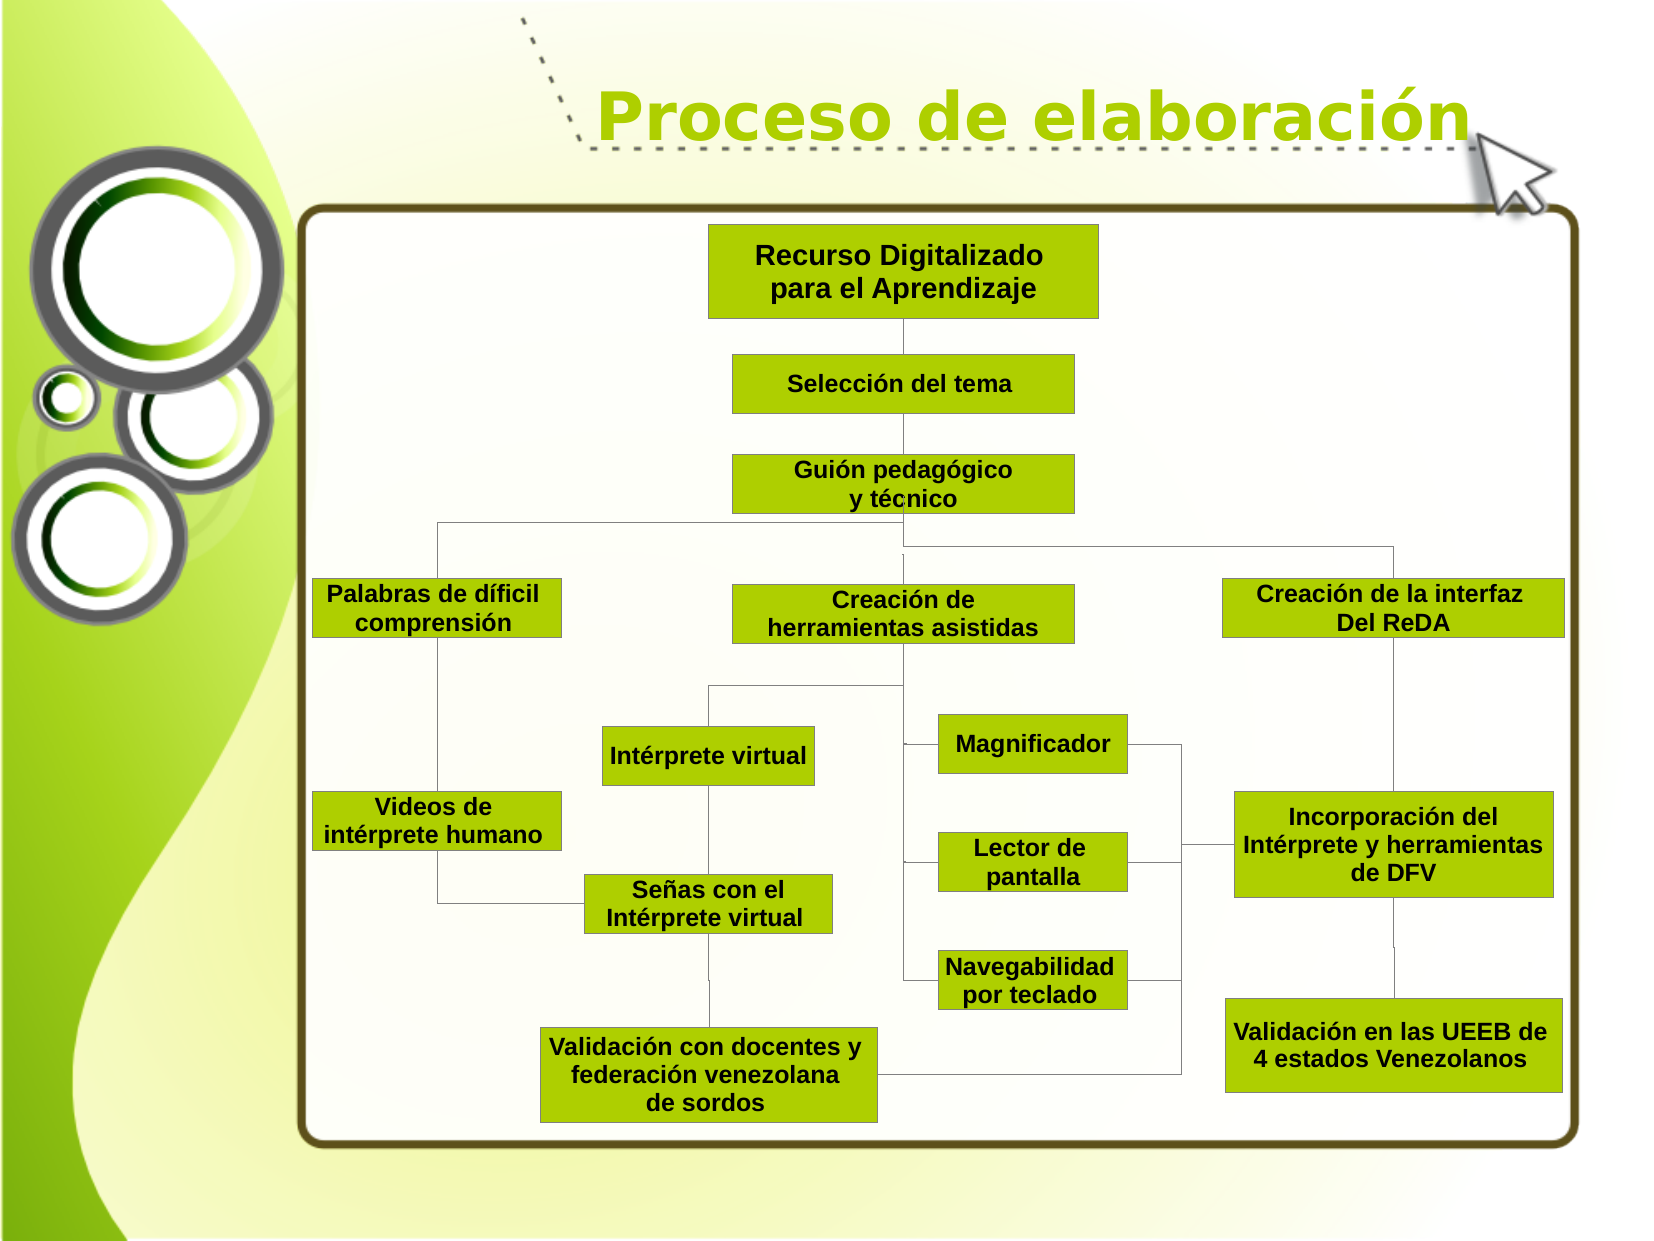

Proceso de elaboración
Recurso Digitalizado
para el Aprendizaje
Selección del tema
Guión pedagógico
 y técnico
Palabras de díficil
comprensión
Creación de la interfaz
Del ReDA
Creación de
 herramientas asistidas
Magnificador
Intérprete virtual
Videos de
intérprete humano
Incorporación del
 Intérprete y herramientas
de DFV
Lector de
pantalla
Señas con el
Intérprete virtual
Navegabilidad
por teclado
Validación en las UEEB de
4 estados Venezolanos
Validación con docentes y
federación venezolana
de sordos